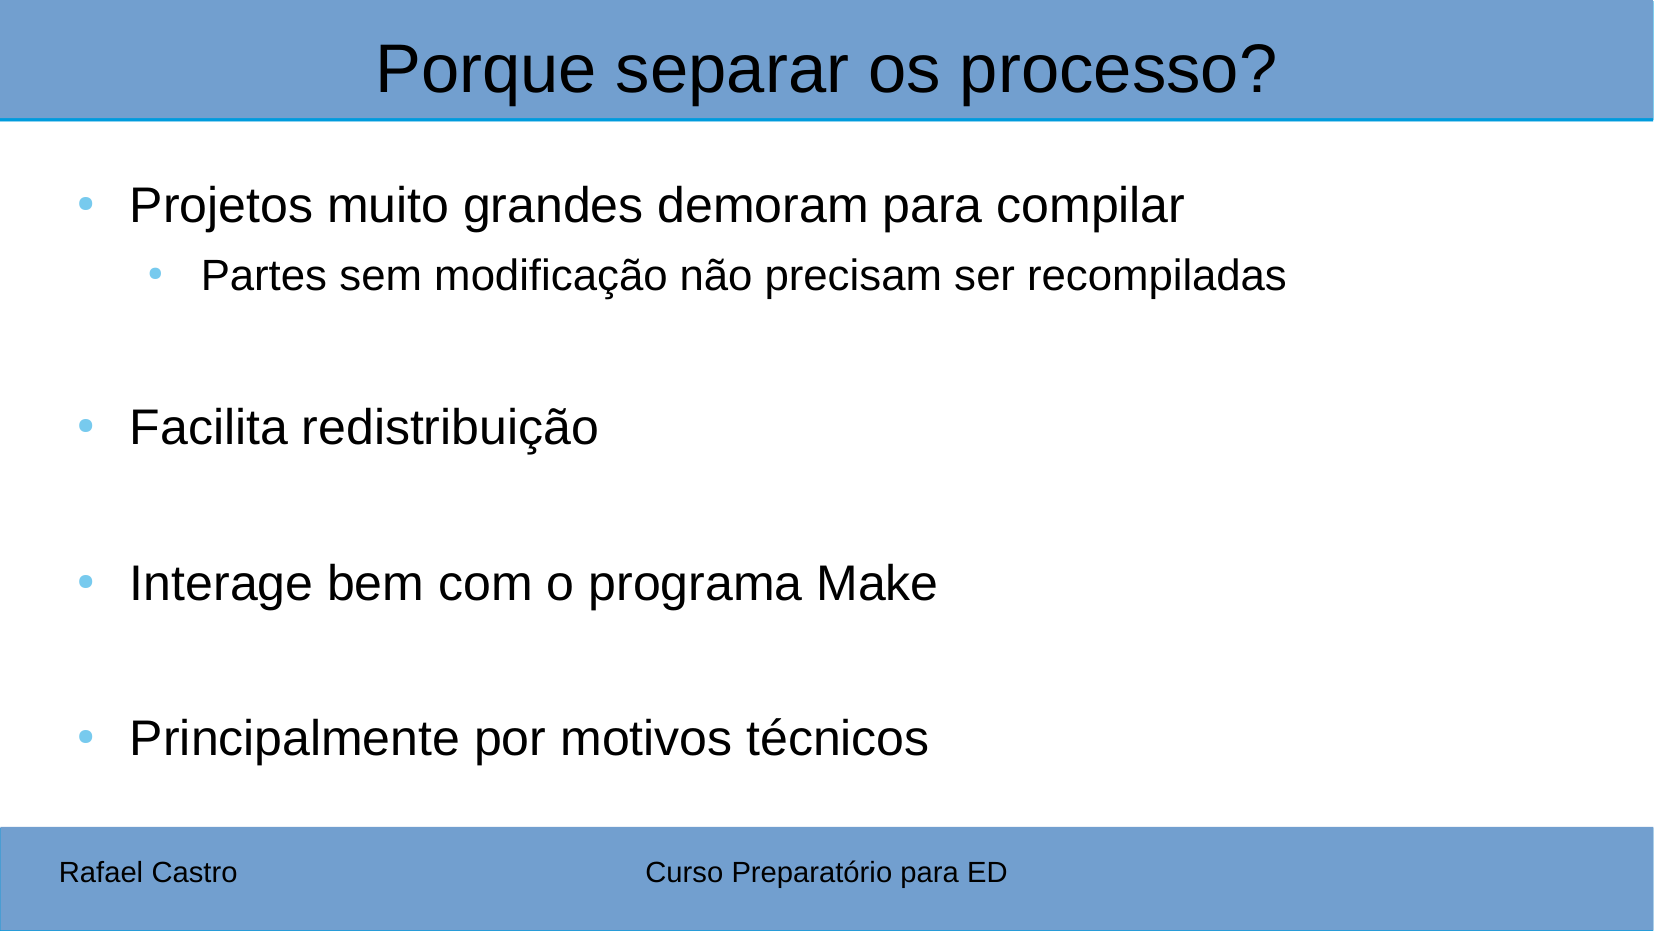

# Porque separar os processo?
Projetos muito grandes demoram para compilar
Partes sem modificação não precisam ser recompiladas
Facilita redistribuição
Interage bem com o programa Make
Principalmente por motivos técnicos
Curso Preparatório para ED